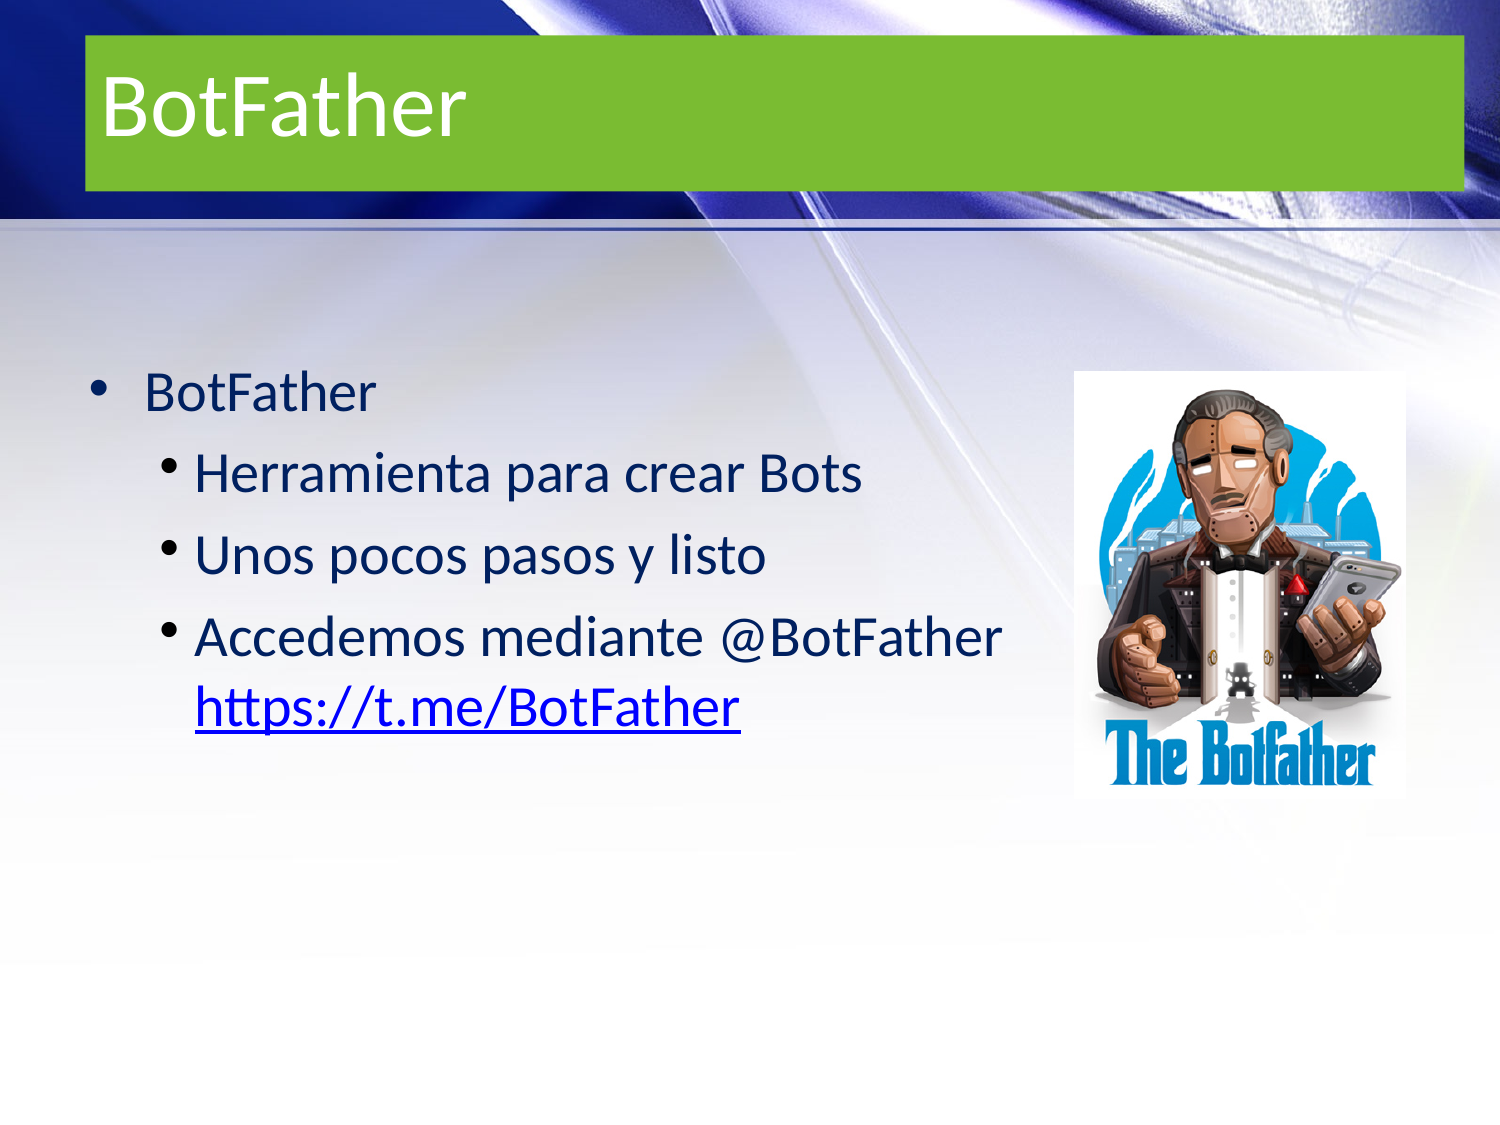

BotFather
BotFather
Herramienta para crear Bots
Unos pocos pasos y listo
Accedemos mediante @BotFather https://t.me/BotFather